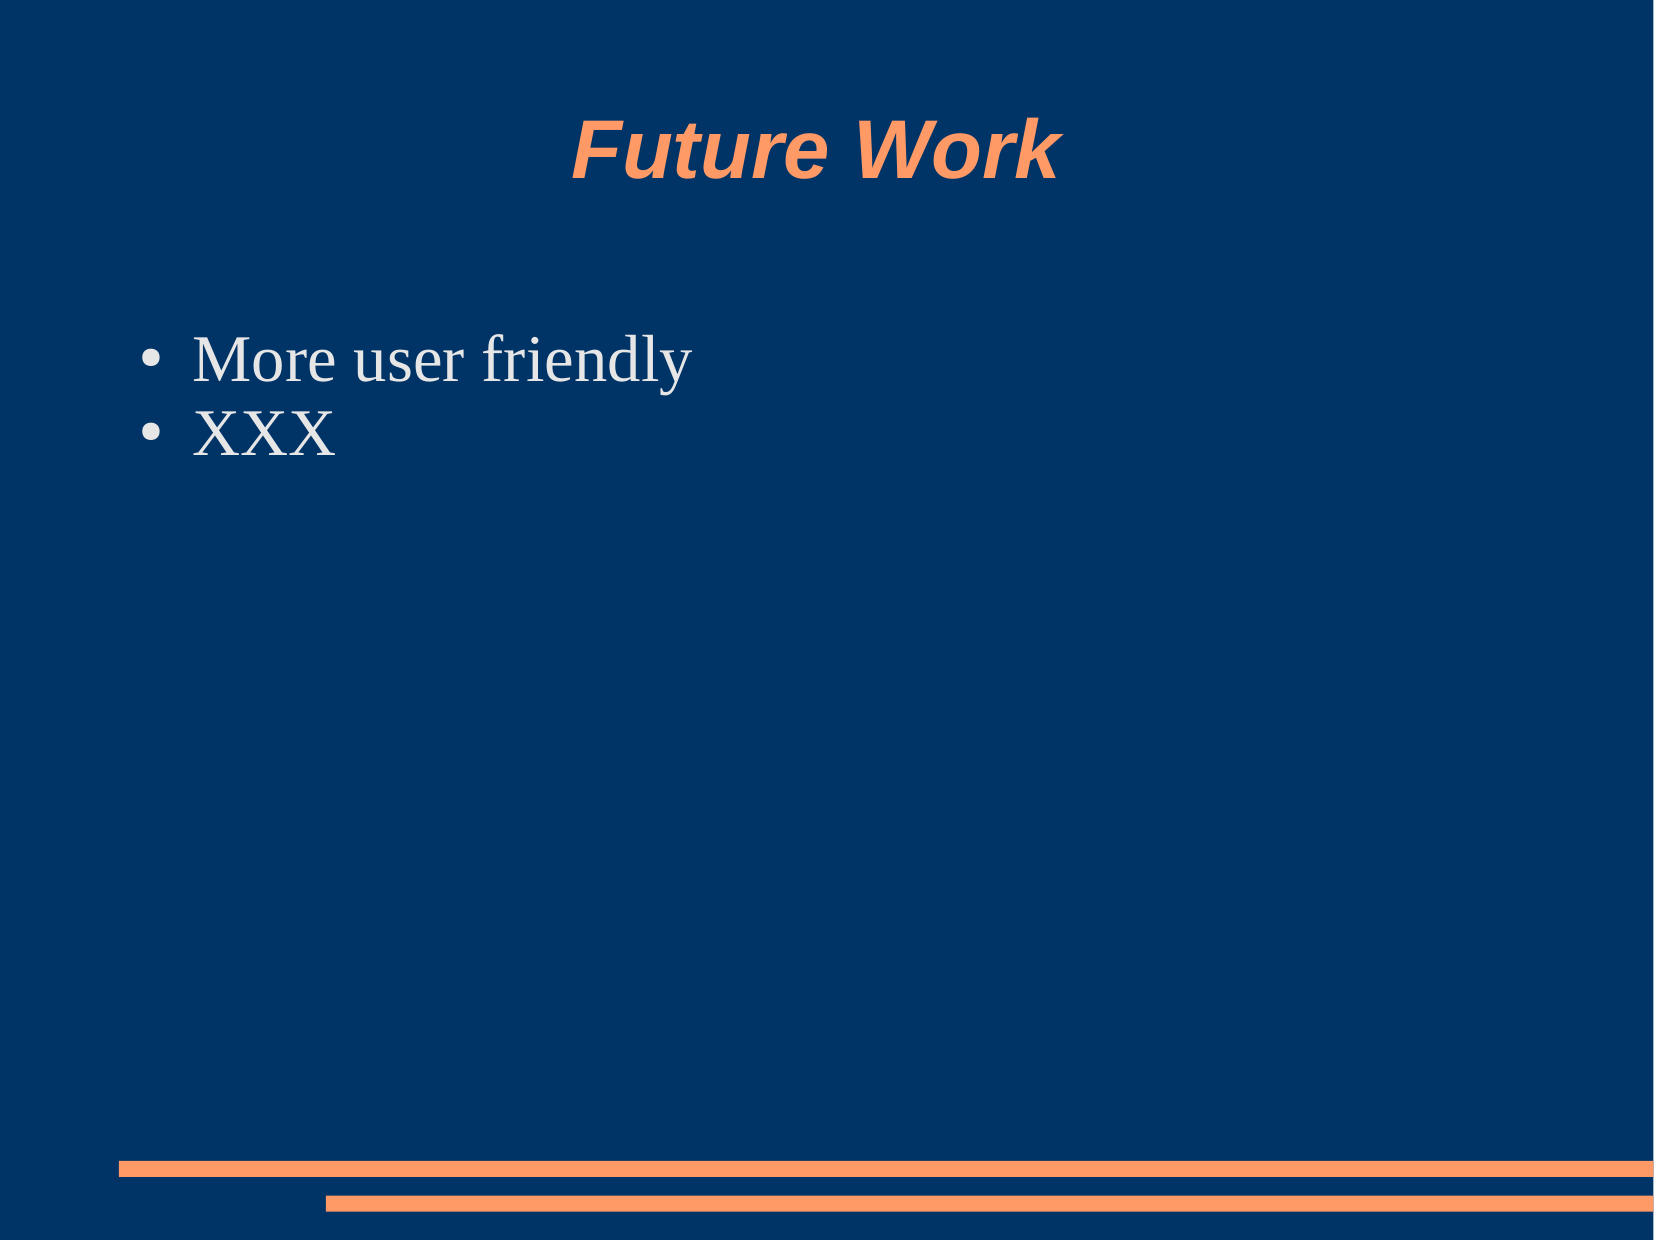

# Future Work
More user friendly
XXX